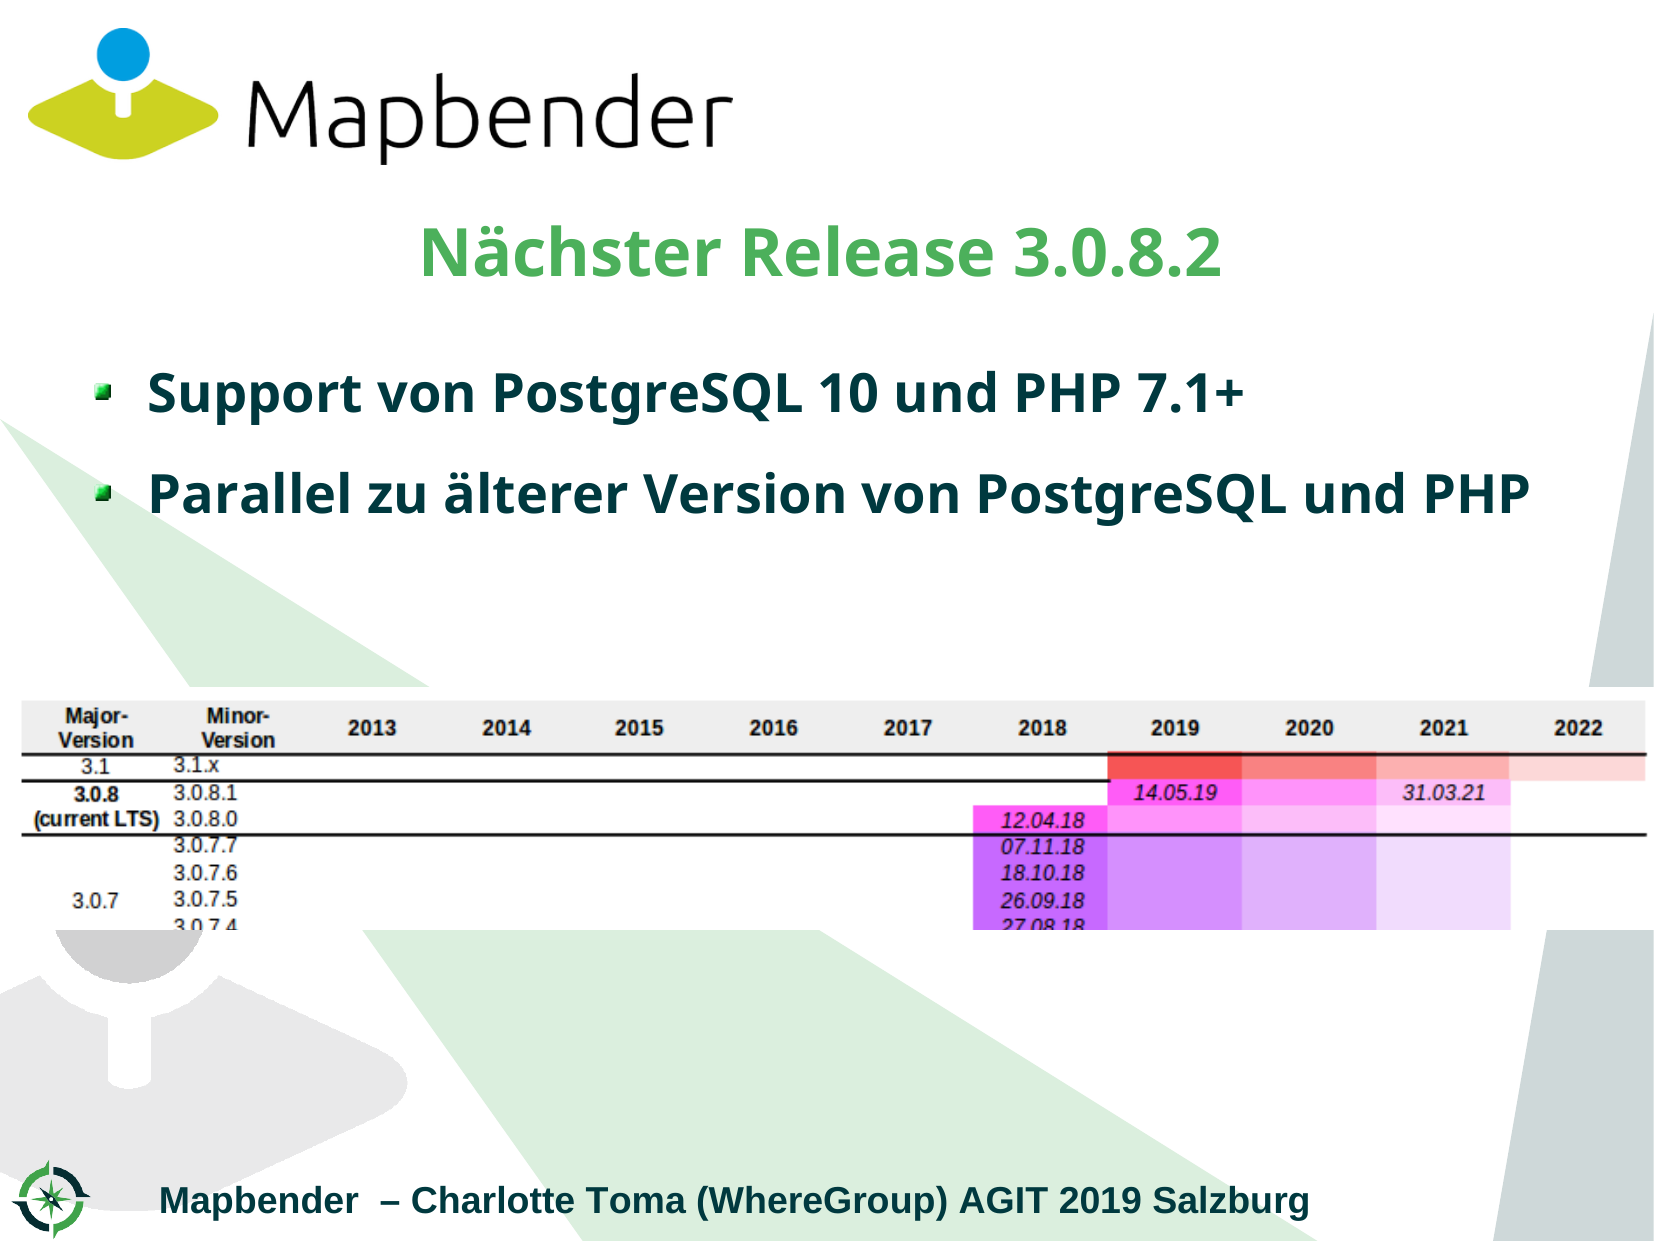

# Nächster Release 3.0.8.2
Support von PostgreSQL 10 und PHP 7.1+
Parallel zu älterer Version von PostgreSQL und PHP